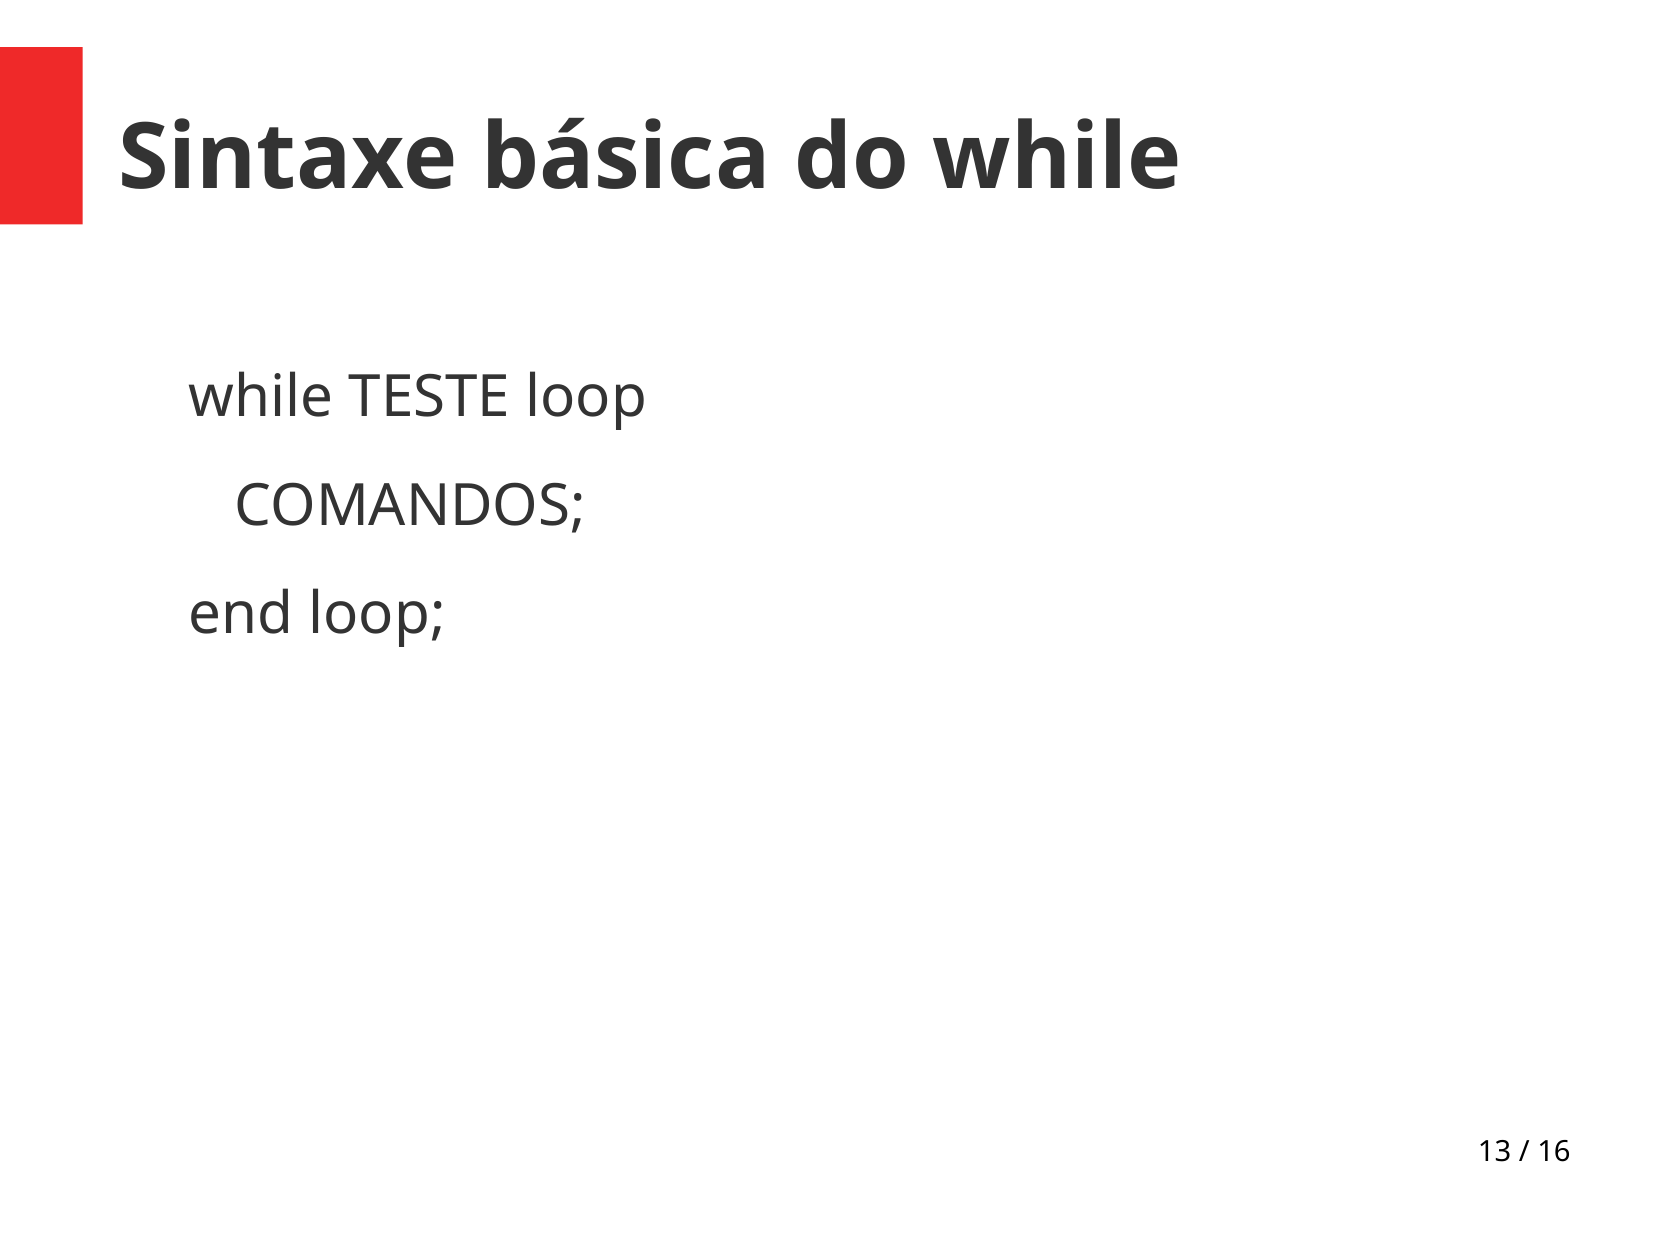

# Sintaxe básica do while
while TESTE loop
 COMANDOS;
end loop;
13